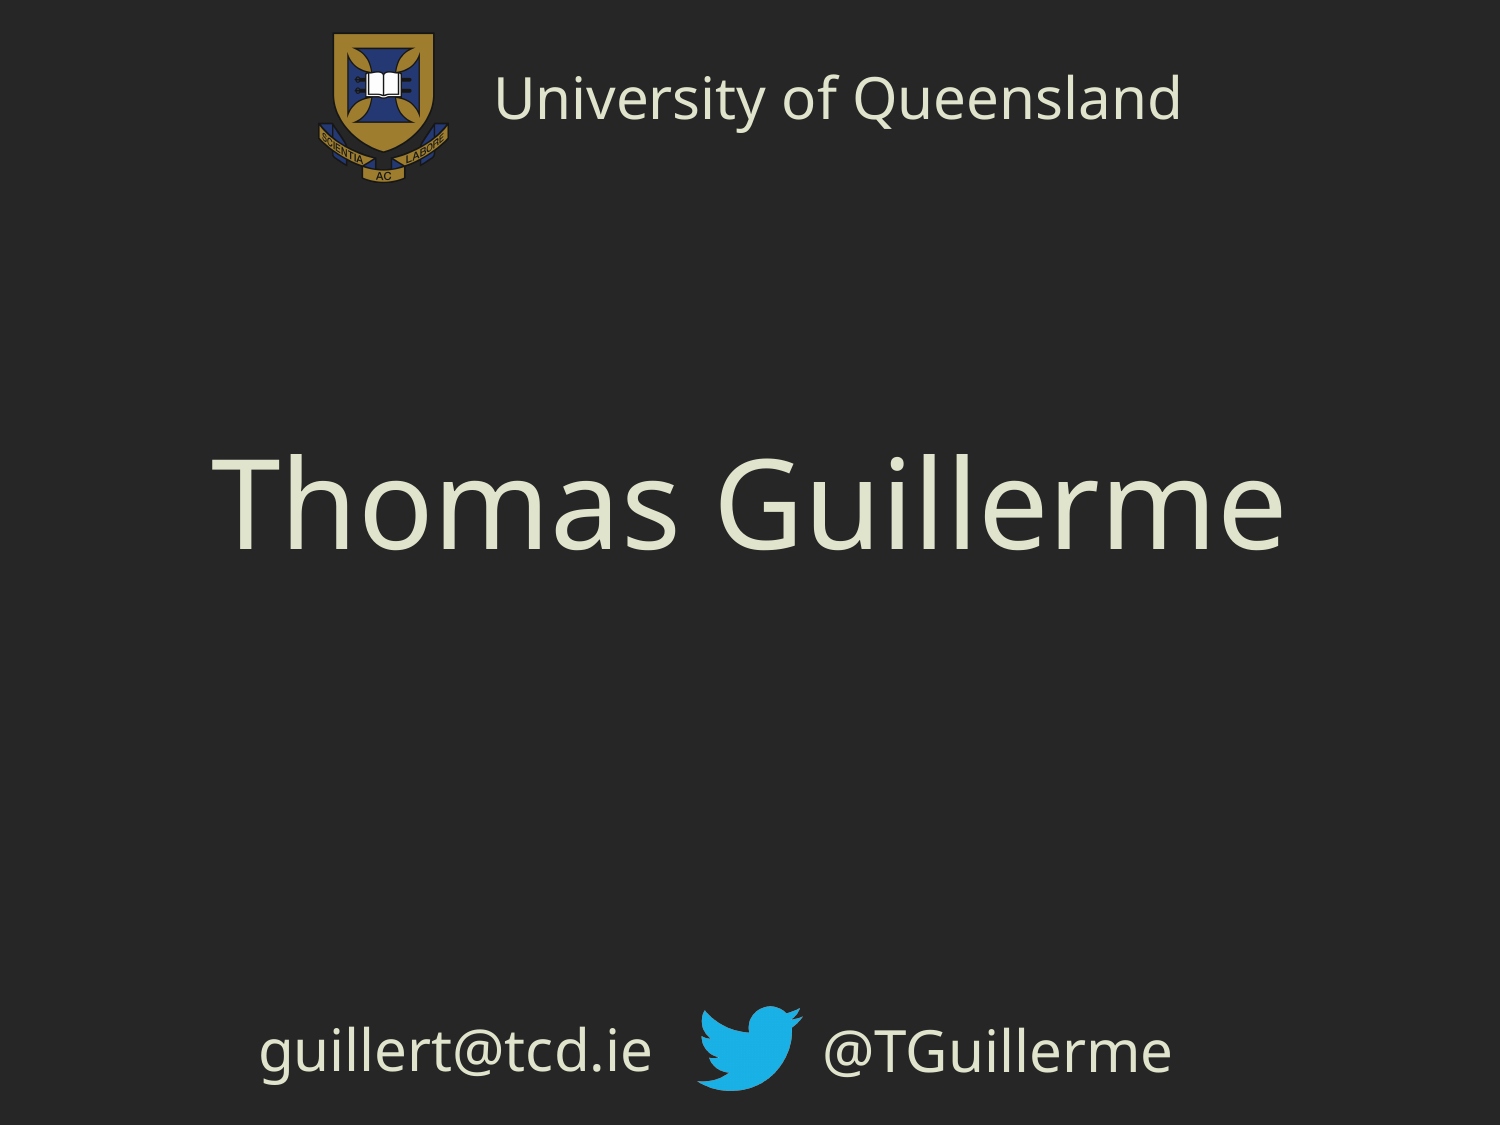

University of Queensland
Thomas Guillerme
guillert@tcd.ie
@TGuillerme